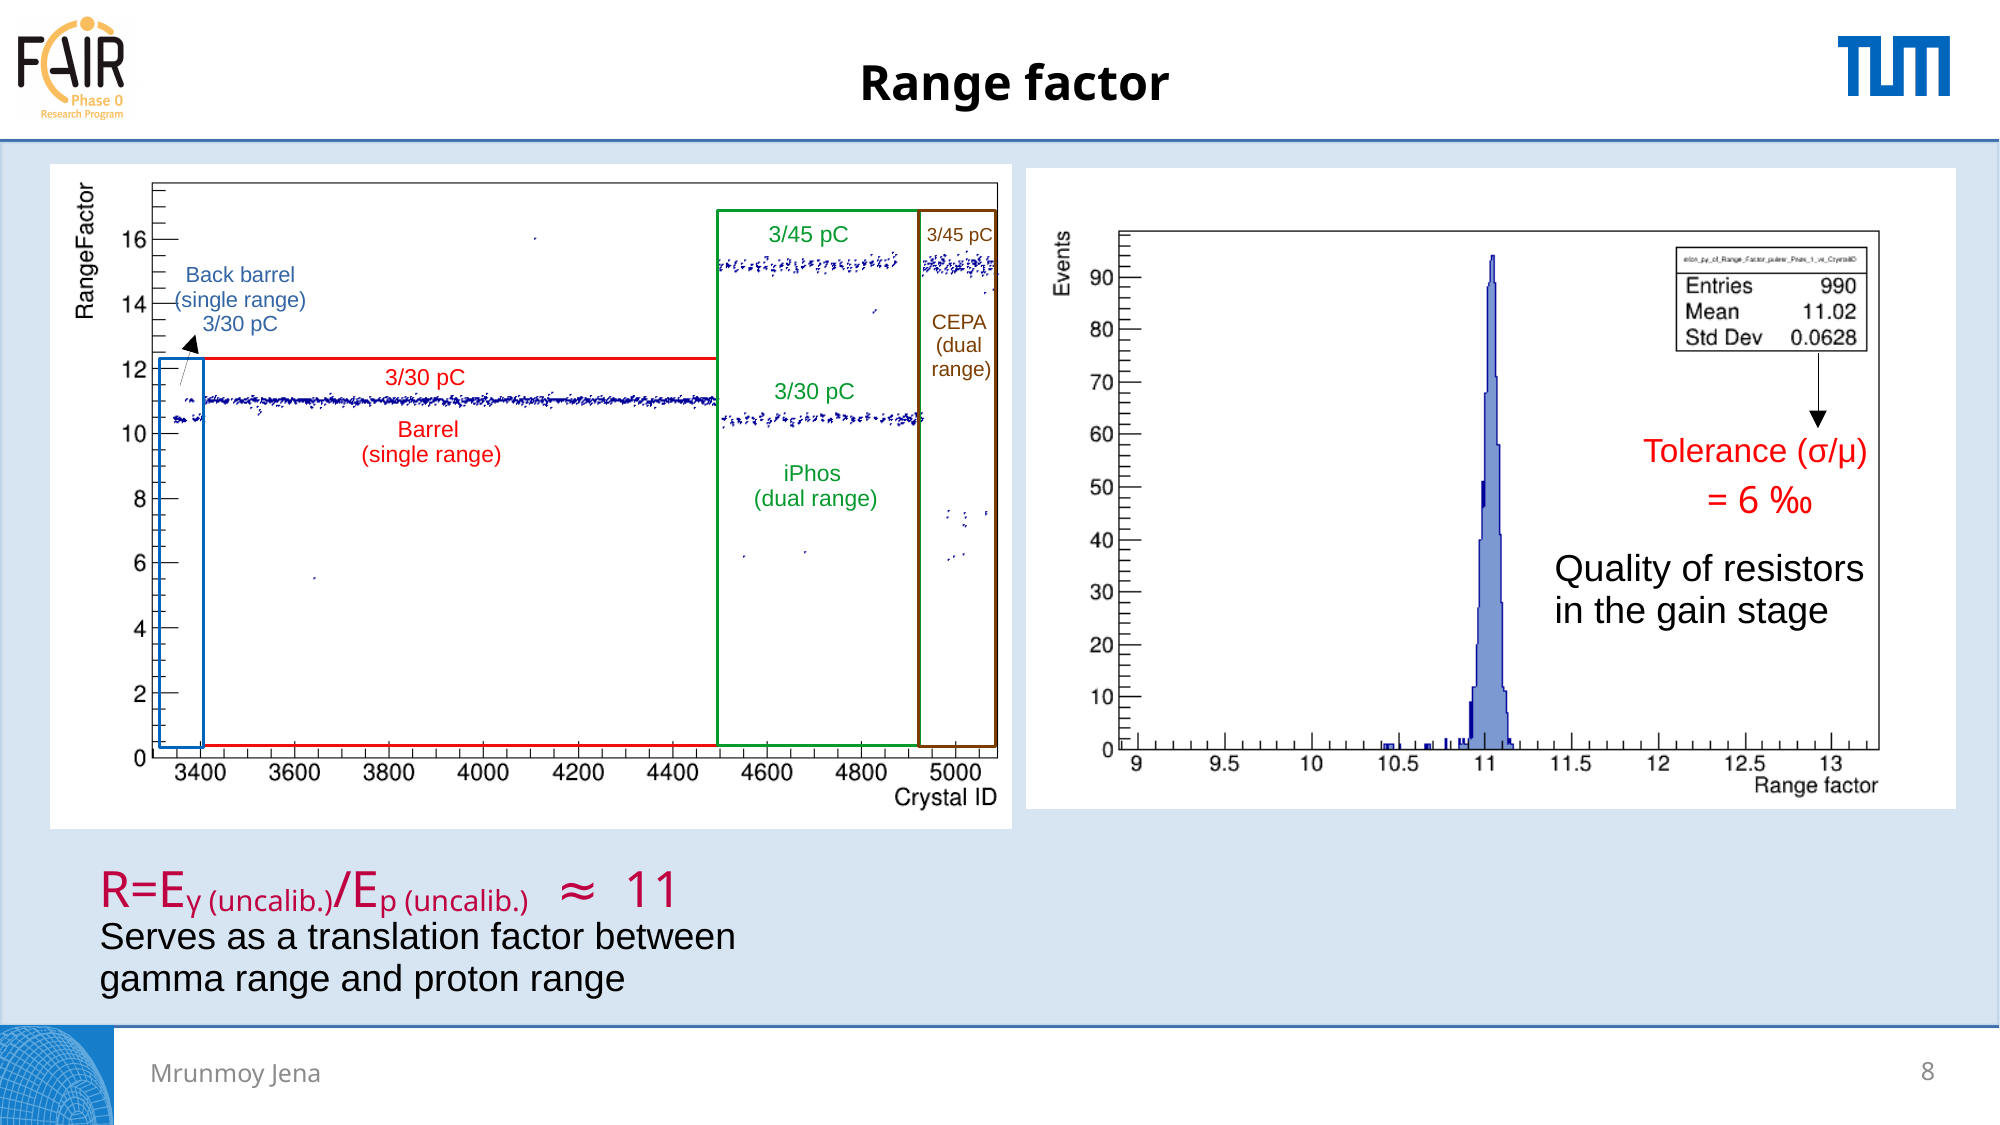

# Range factor
3/45 pC
3/45 pC
Back barrel
(single range)
3/30 pC
CEPA
(dual
range)
3/30 pC
3/30 pC
Barrel
(single range)
Tolerance (σ/μ)
= 6 ‰
iPhos
(dual range)
Quality of resistors
in the gain stage
R=Eγ (uncalib.)/Ep (uncalib.) ≈ 11
Serves as a translation factor between
gamma range and proton range
8